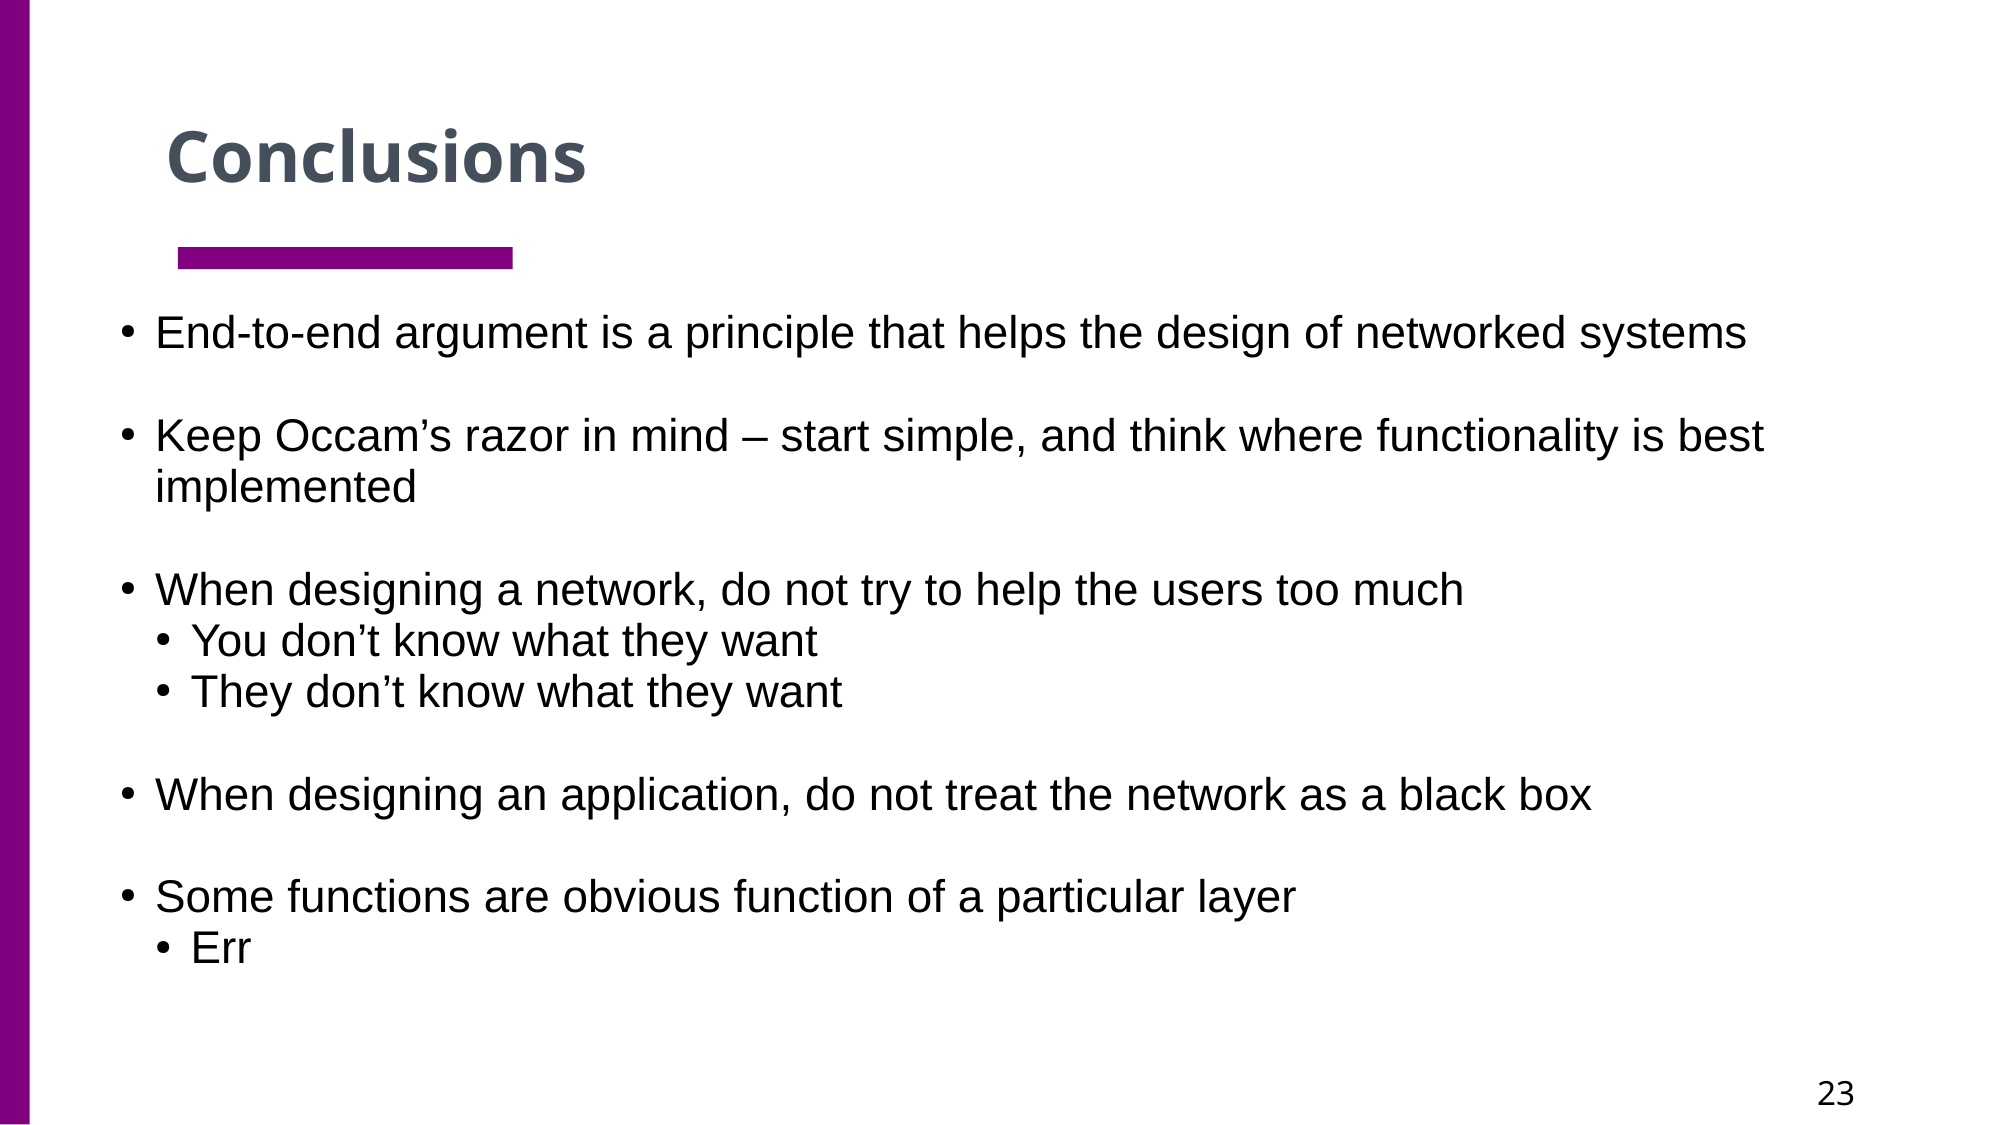

Conclusions
End-to-end argument is a principle that helps the design of networked systems
Keep Occam’s razor in mind – start simple, and think where functionality is best implemented
When designing a network, do not try to help the users too much
You don’t know what they want
They don’t know what they want
When designing an application, do not treat the network as a black box
Some functions are obvious function of a particular layer
Err